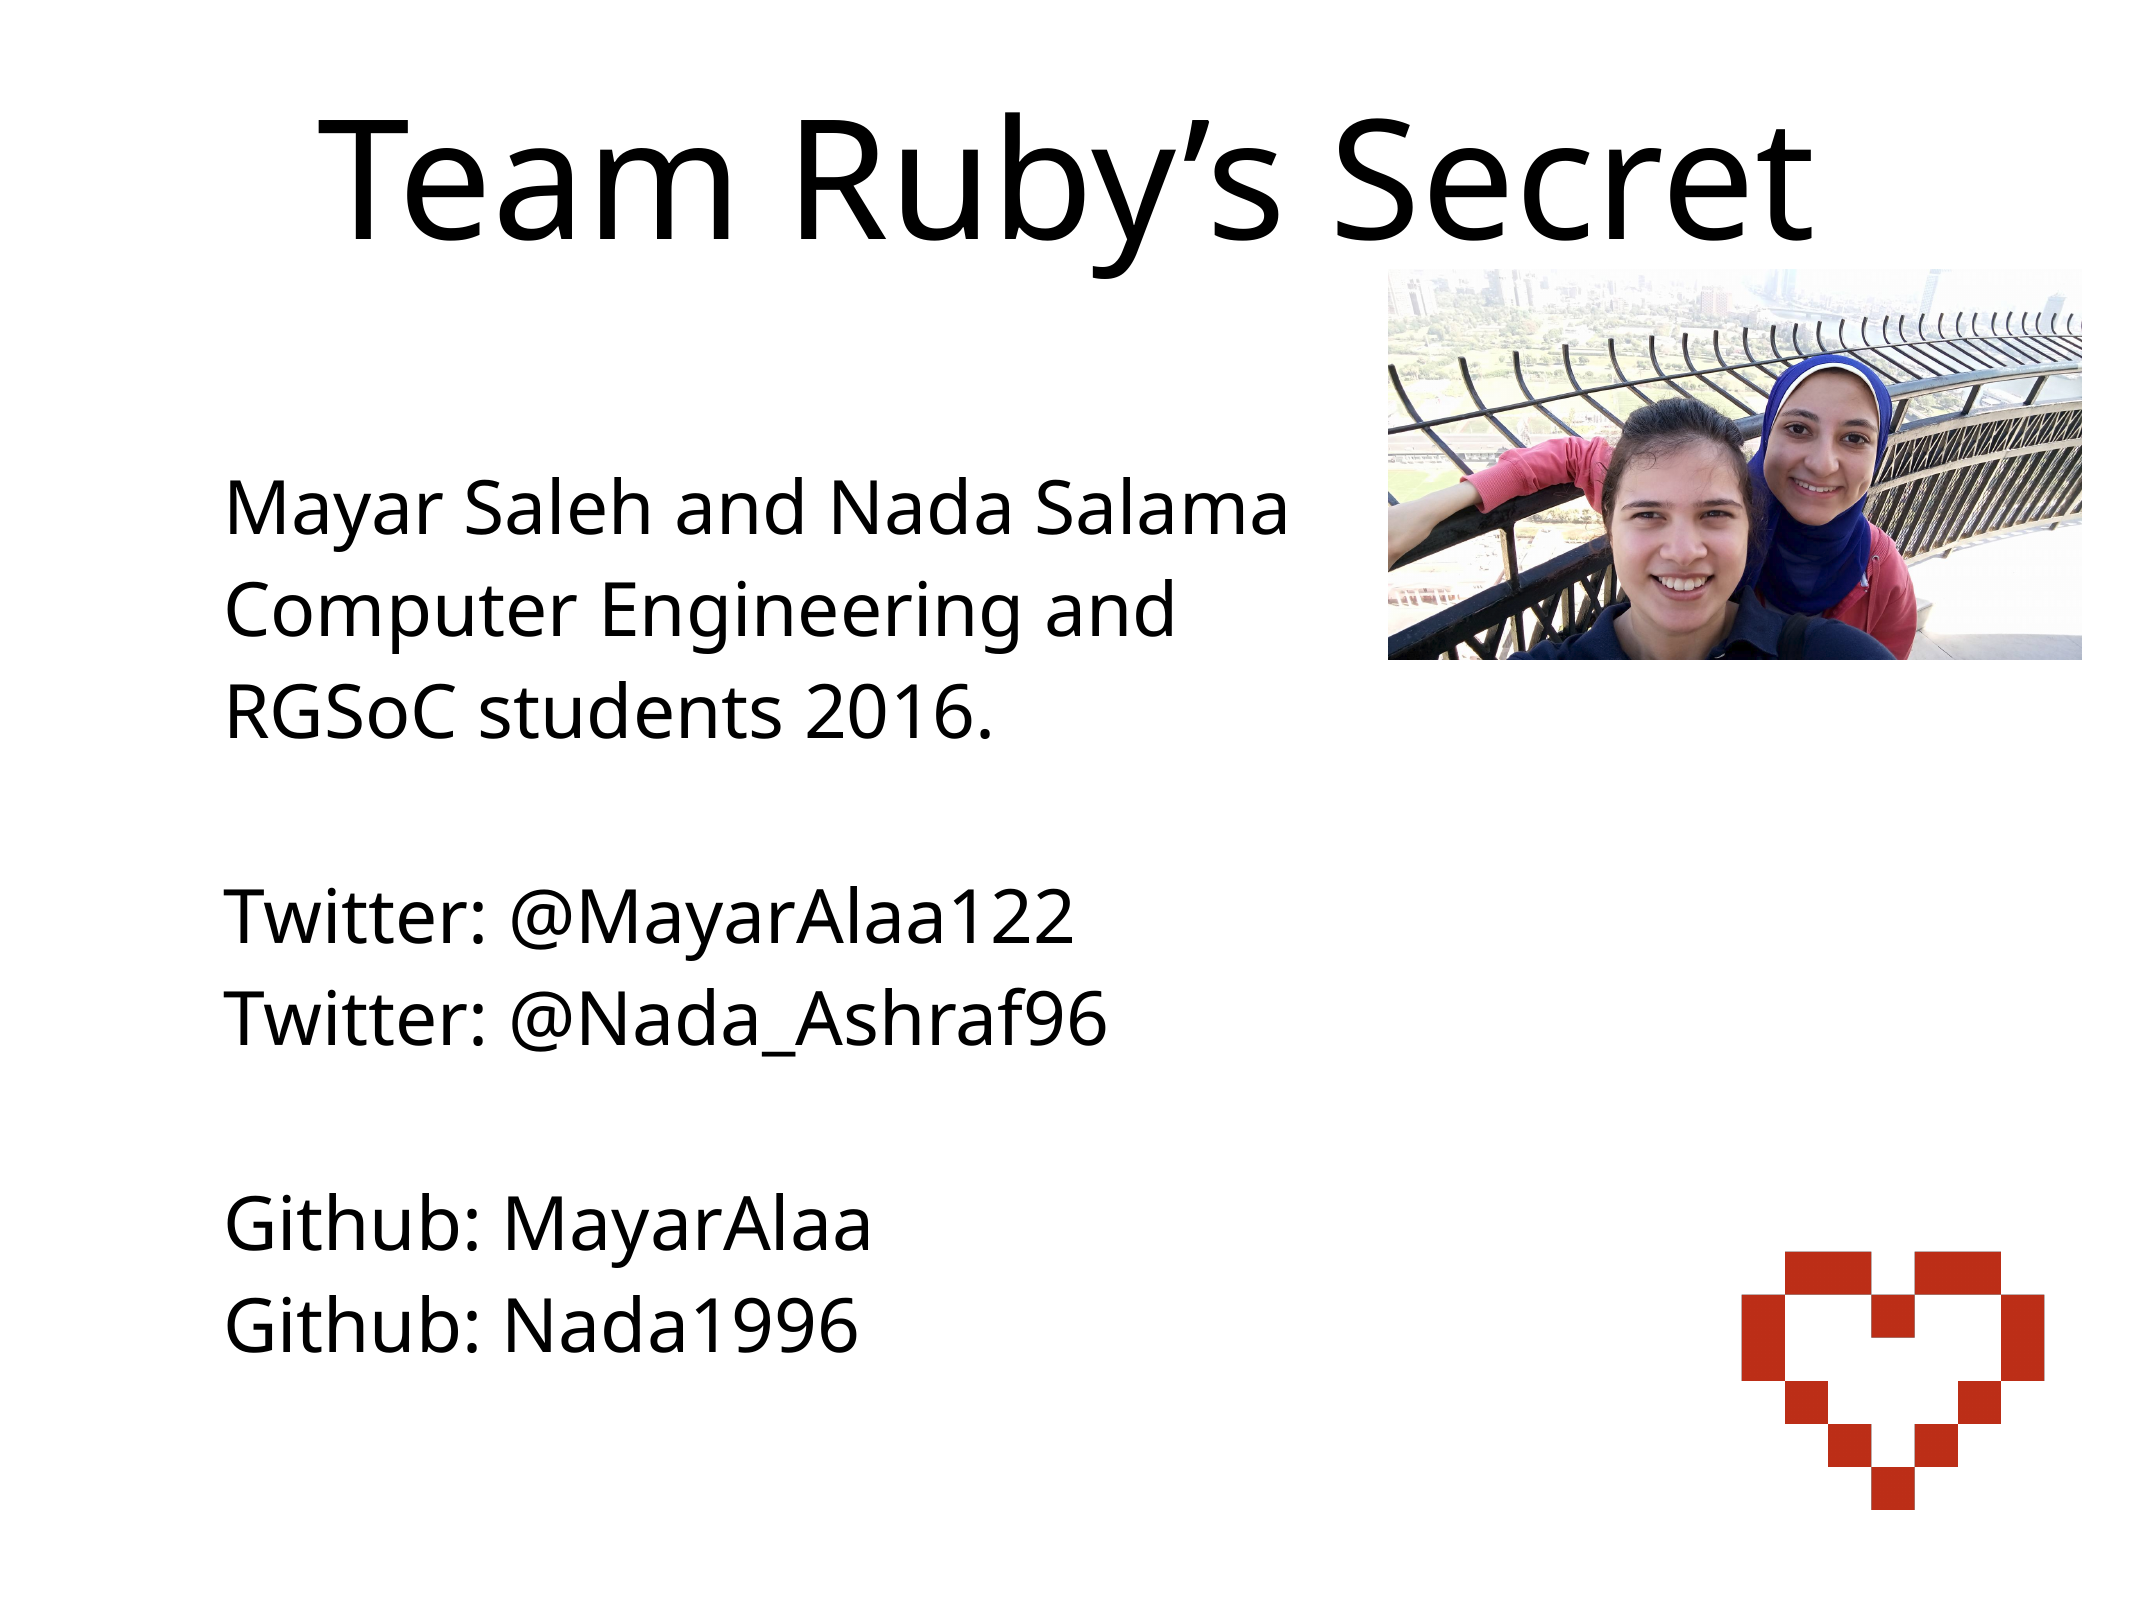

Team Ruby’s Secret
Mayar Saleh and Nada Salama
Computer Engineering and
RGSoC students 2016.
Twitter: @MayarAlaa122
Twitter: @Nada_Ashraf96
Github: MayarAlaa
Github: Nada1996